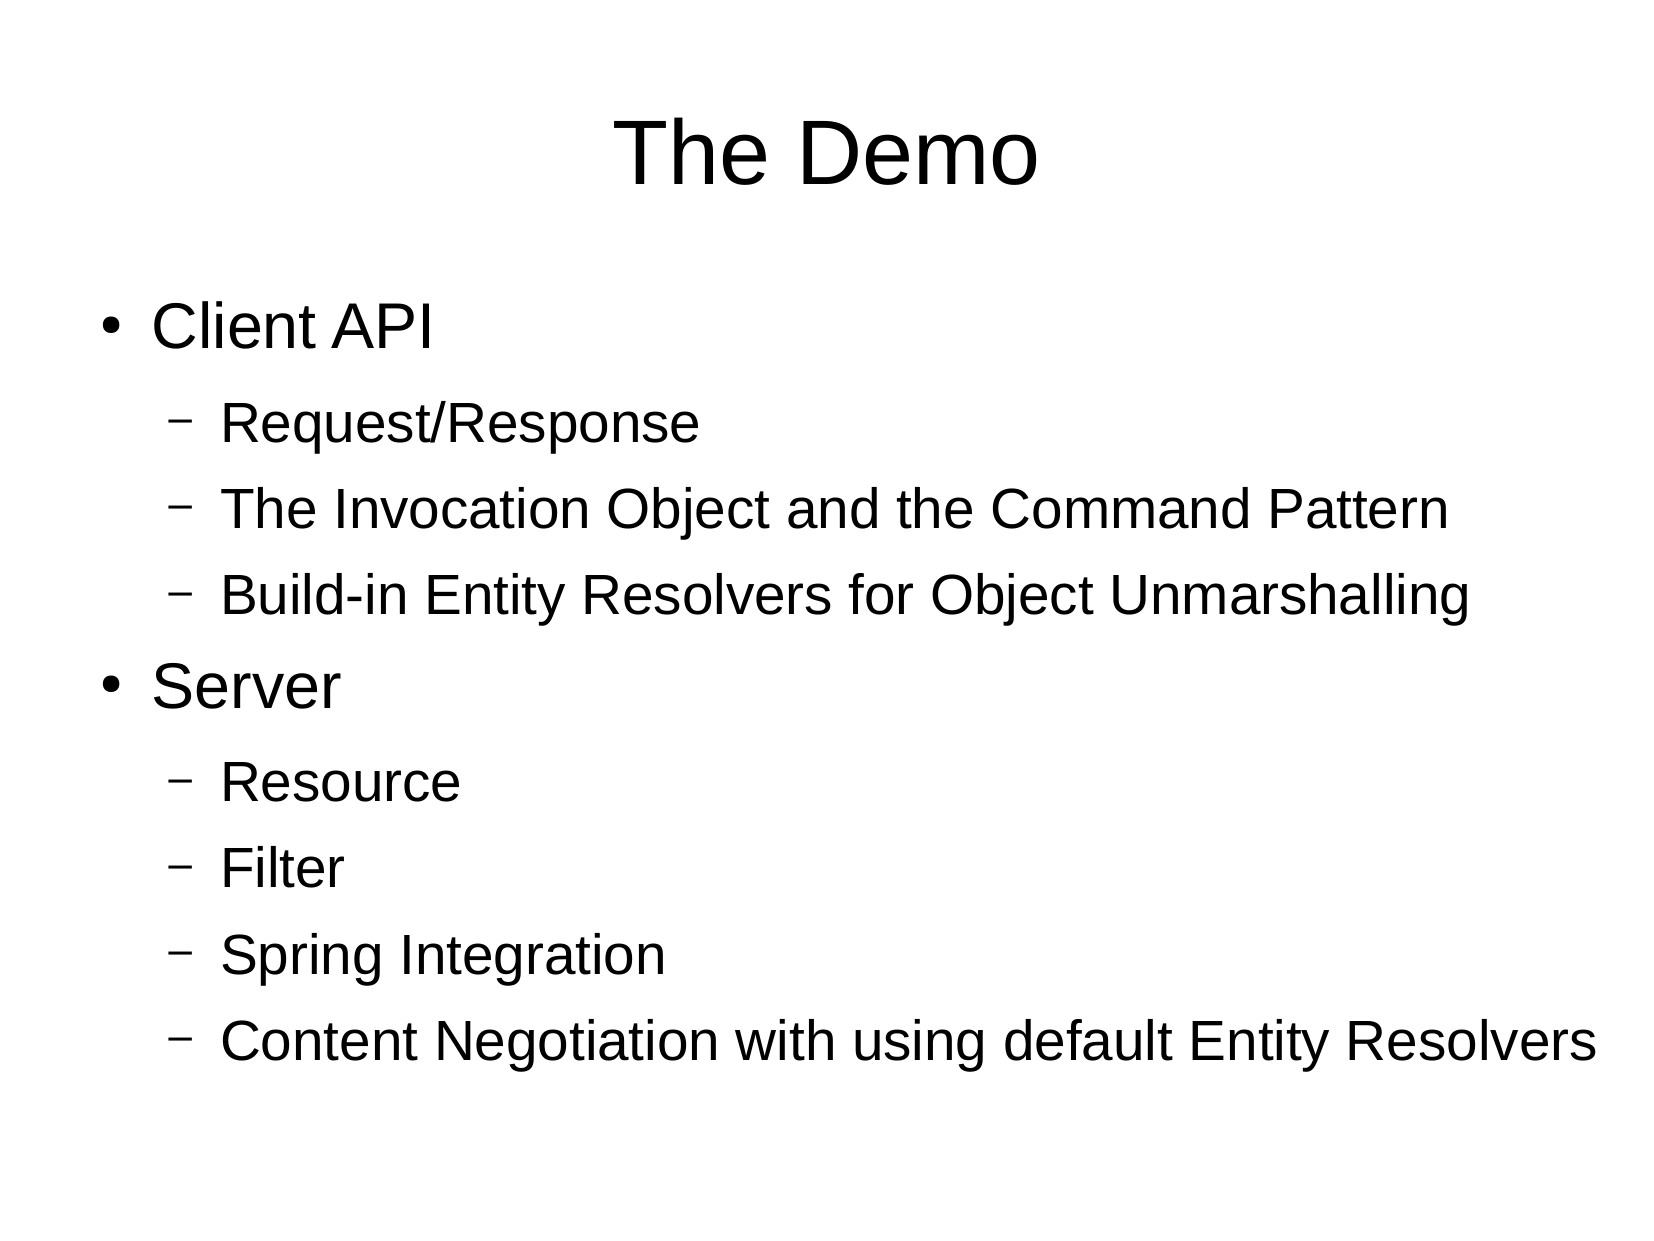

# The Demo
Client API
Request/Response
The Invocation Object and the Command Pattern
Build-in Entity Resolvers for Object Unmarshalling
Server
Resource
Filter
Spring Integration
Content Negotiation with using default Entity Resolvers